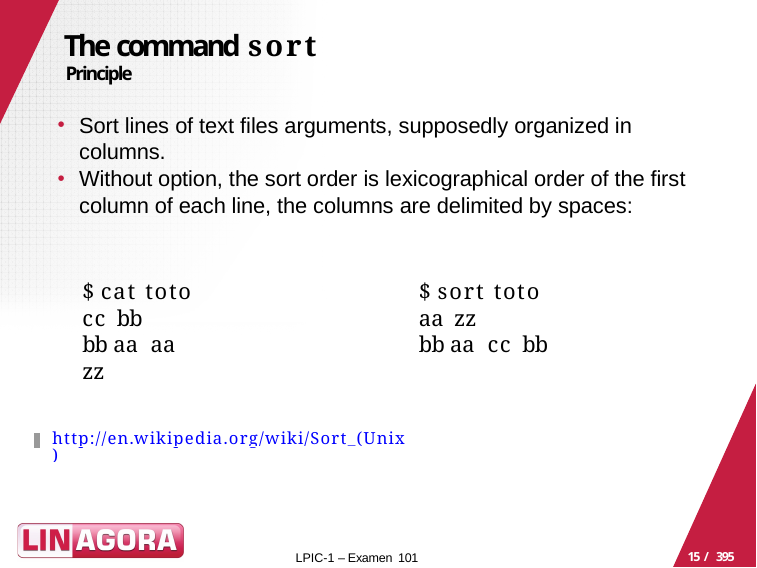

The command sort
Principle
Sort lines of text files arguments, supposedly organized in columns.
Without option, the sort order is lexicographical order of the first column of each line, the columns are delimited by spaces:
$ cat toto cc bb
bb aa aa zz
$ sort toto aa zz
bb aa cc bb
http://en.wikipedia.org/wiki/Sort_(Unix)
LPIC-1 – Examen 101